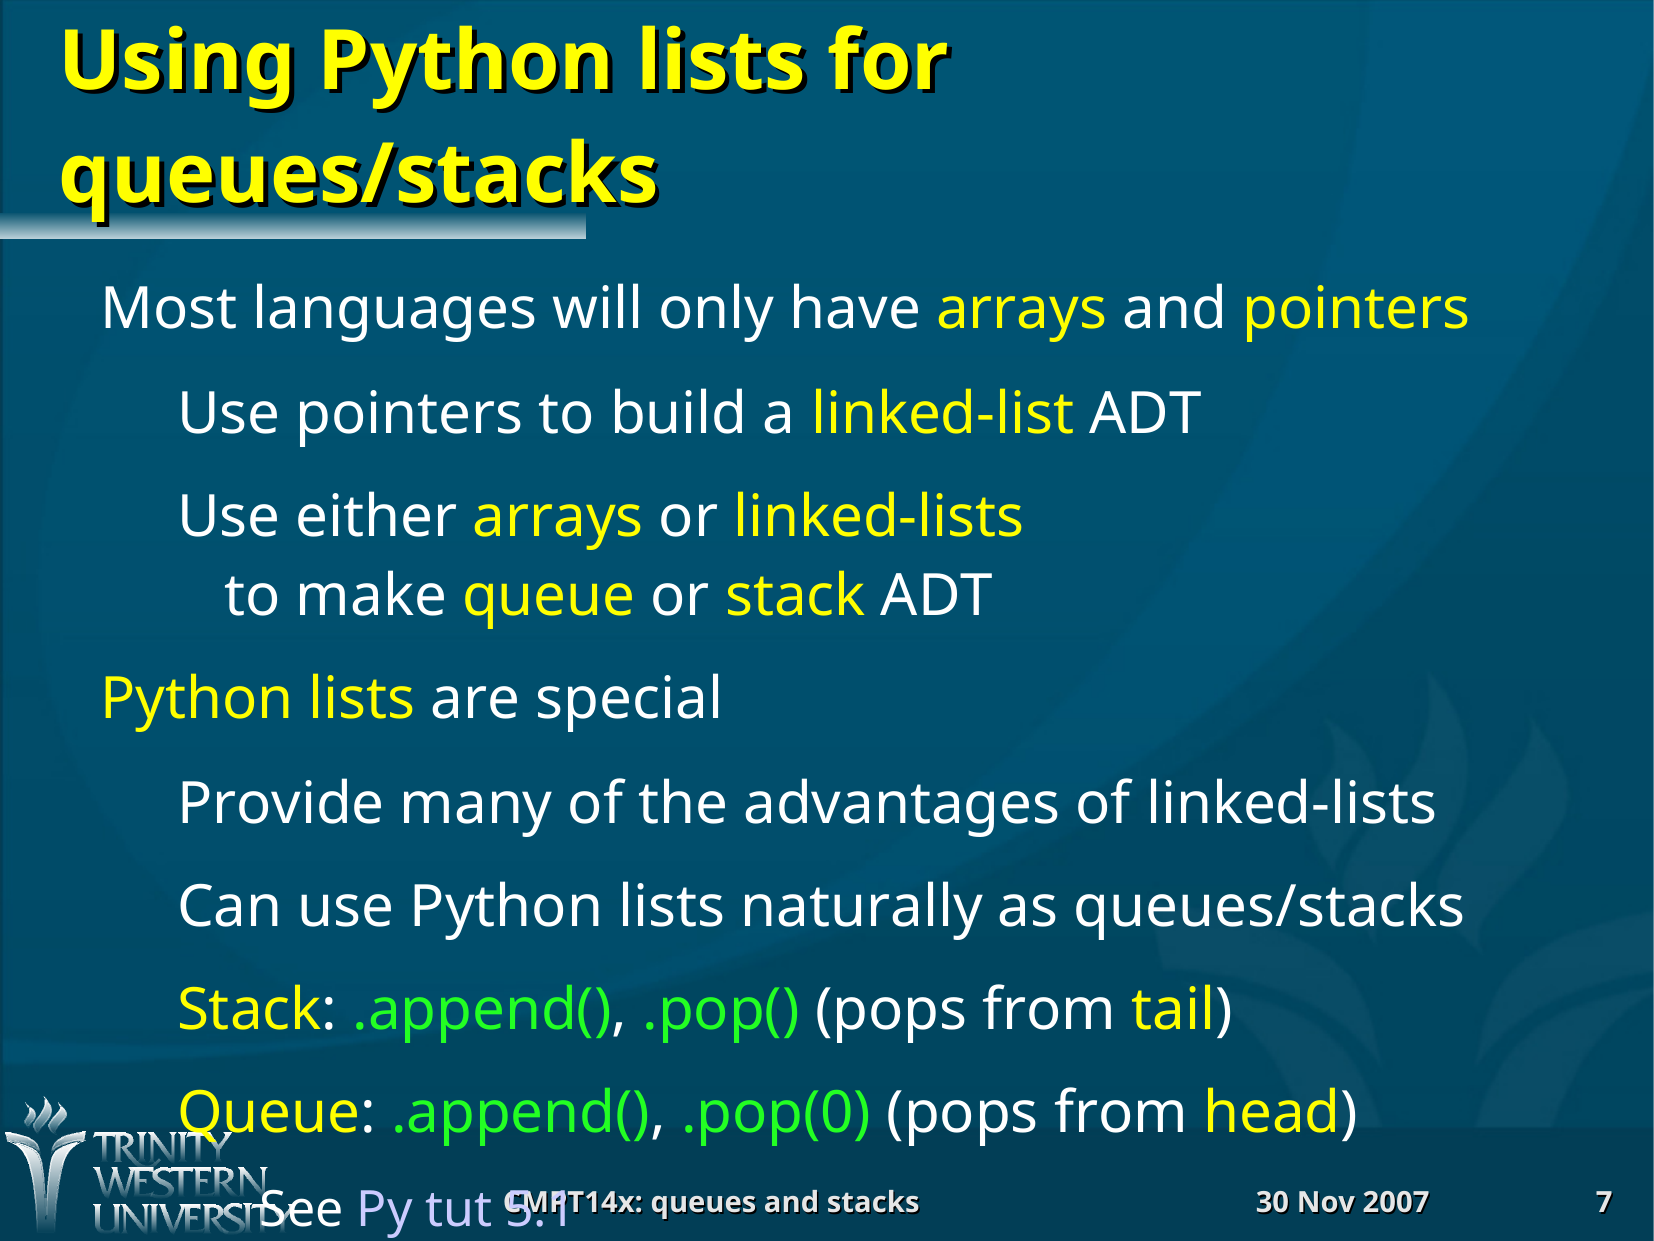

# Using Python lists for queues/stacks
Most languages will only have arrays and pointers
Use pointers to build a linked-list ADT
Use either arrays or linked-lists
to make queue or stack ADT
Python lists are special
Provide many of the advantages of linked-lists
Can use Python lists naturally as queues/stacks
Stack: .append(), .pop() (pops from tail)
Queue: .append(), .pop(0) (pops from head)
See Py tut 5.1
CMPT14x: queues and stacks
30 Nov 2007
7